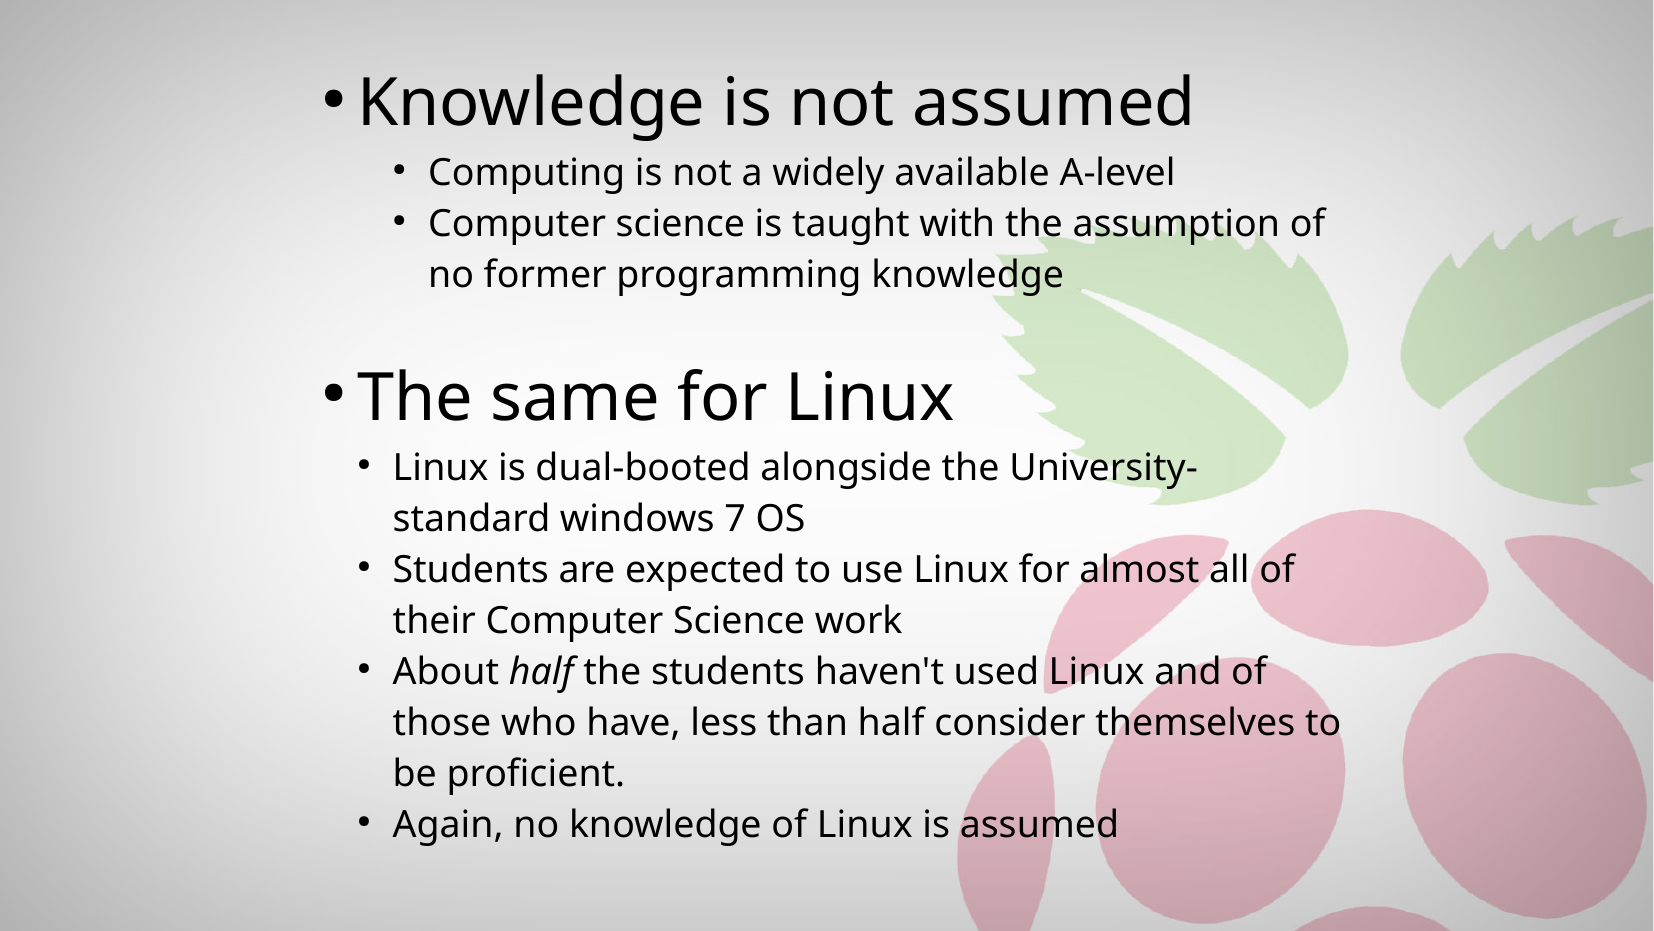

Knowledge is not assumed
Computing is not a widely available A-level
Computer science is taught with the assumption of no former programming knowledge
The same for Linux
Linux is dual-booted alongside the University-standard windows 7 OS
Students are expected to use Linux for almost all of their Computer Science work
About half the students haven't used Linux and of those who have, less than half consider themselves to be proficient.
Again, no knowledge of Linux is assumed